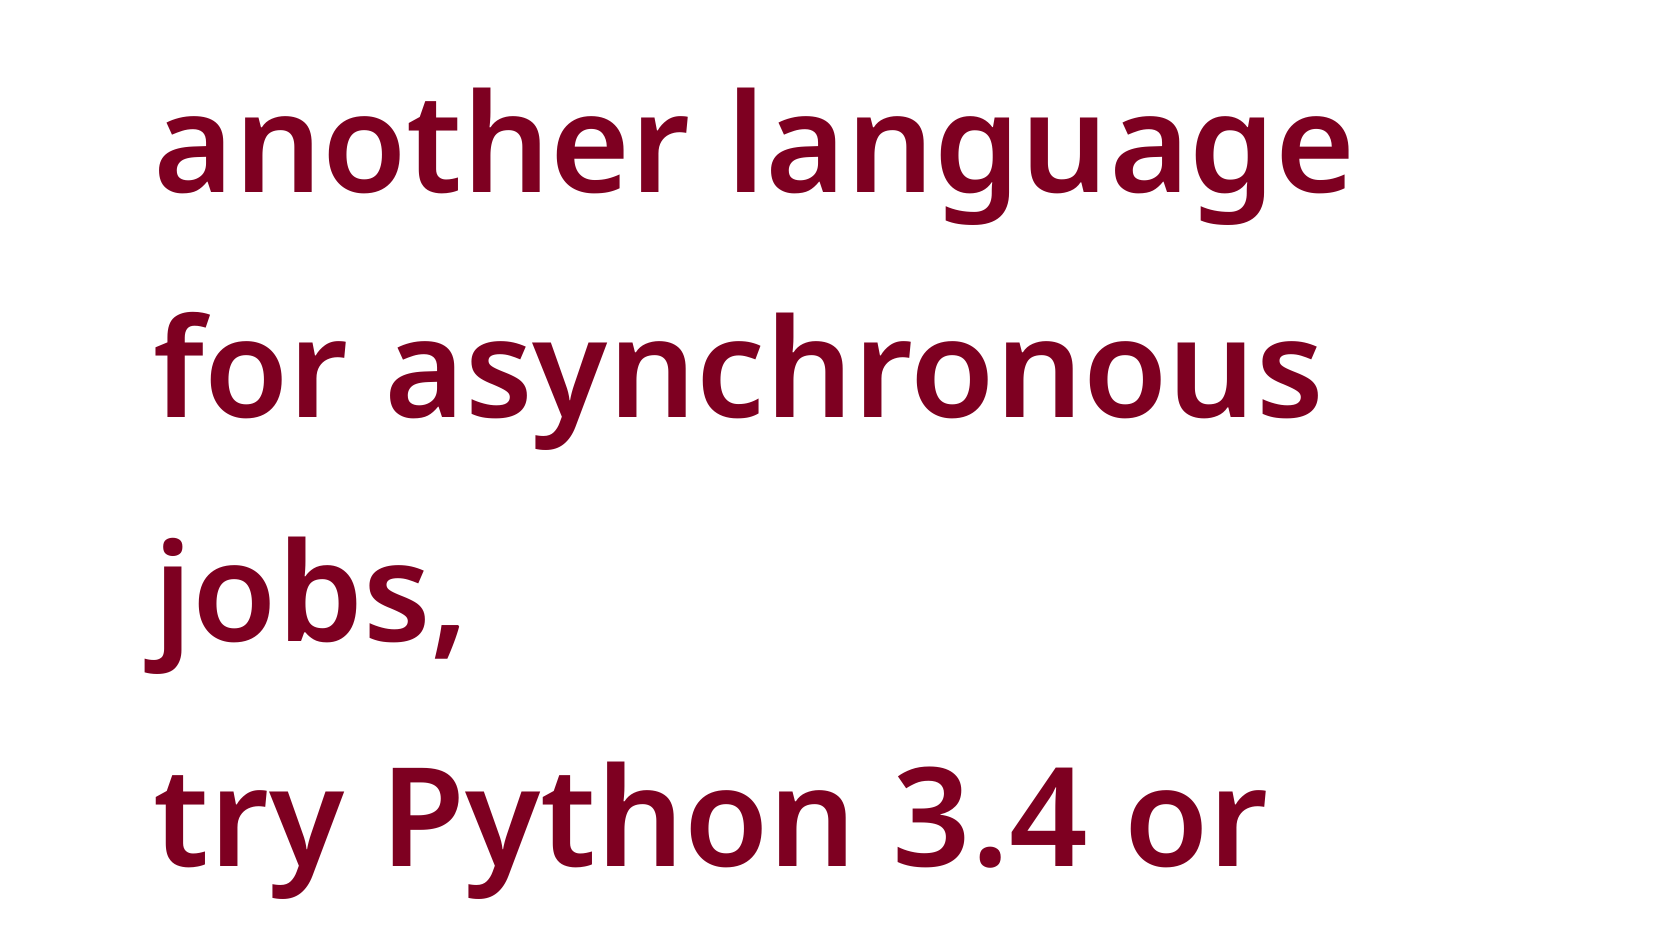

# Before considering another language for asynchronous jobs, try Python 3.4 or 3.5!